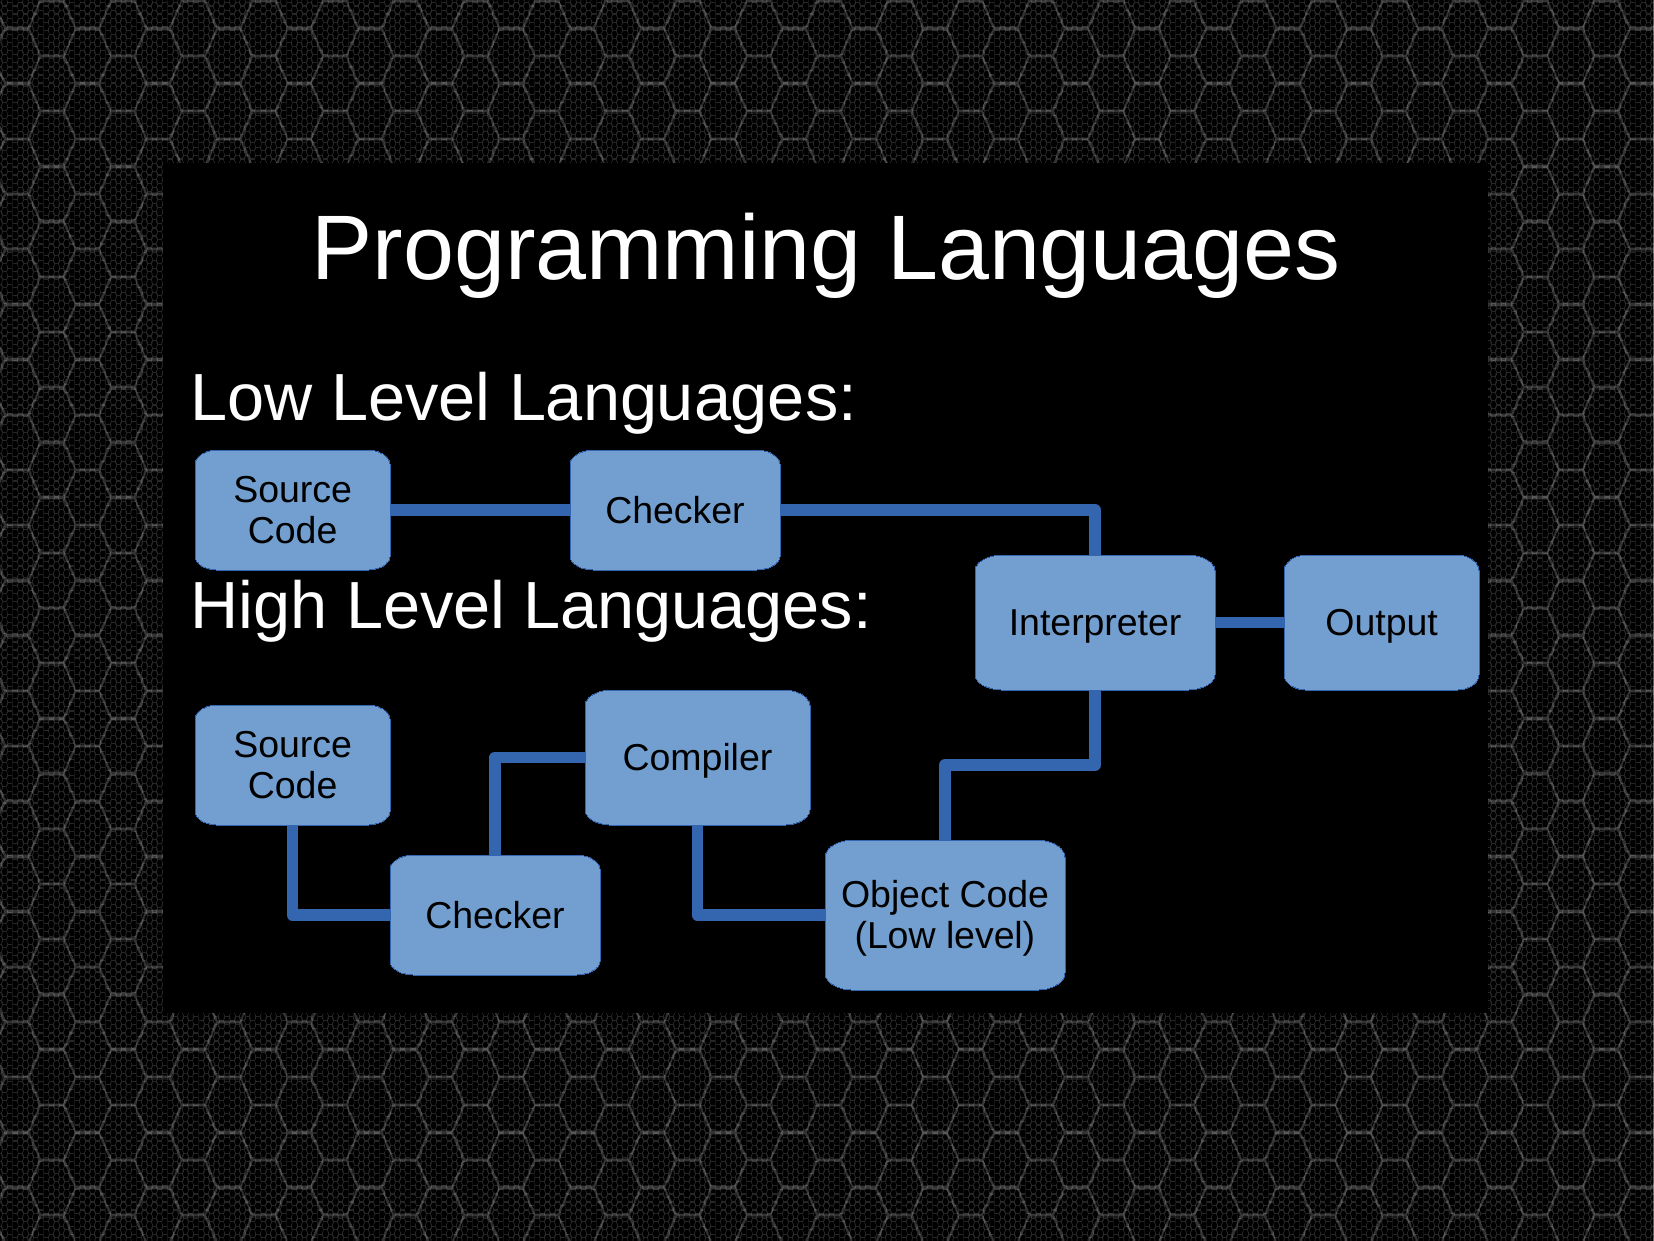

# Programming Languages
Low Level Languages:
High Level Languages:
Source
Code
Checker
Interpreter
Output
Compiler
Source
Code
Object Code
(Low level)
Checker